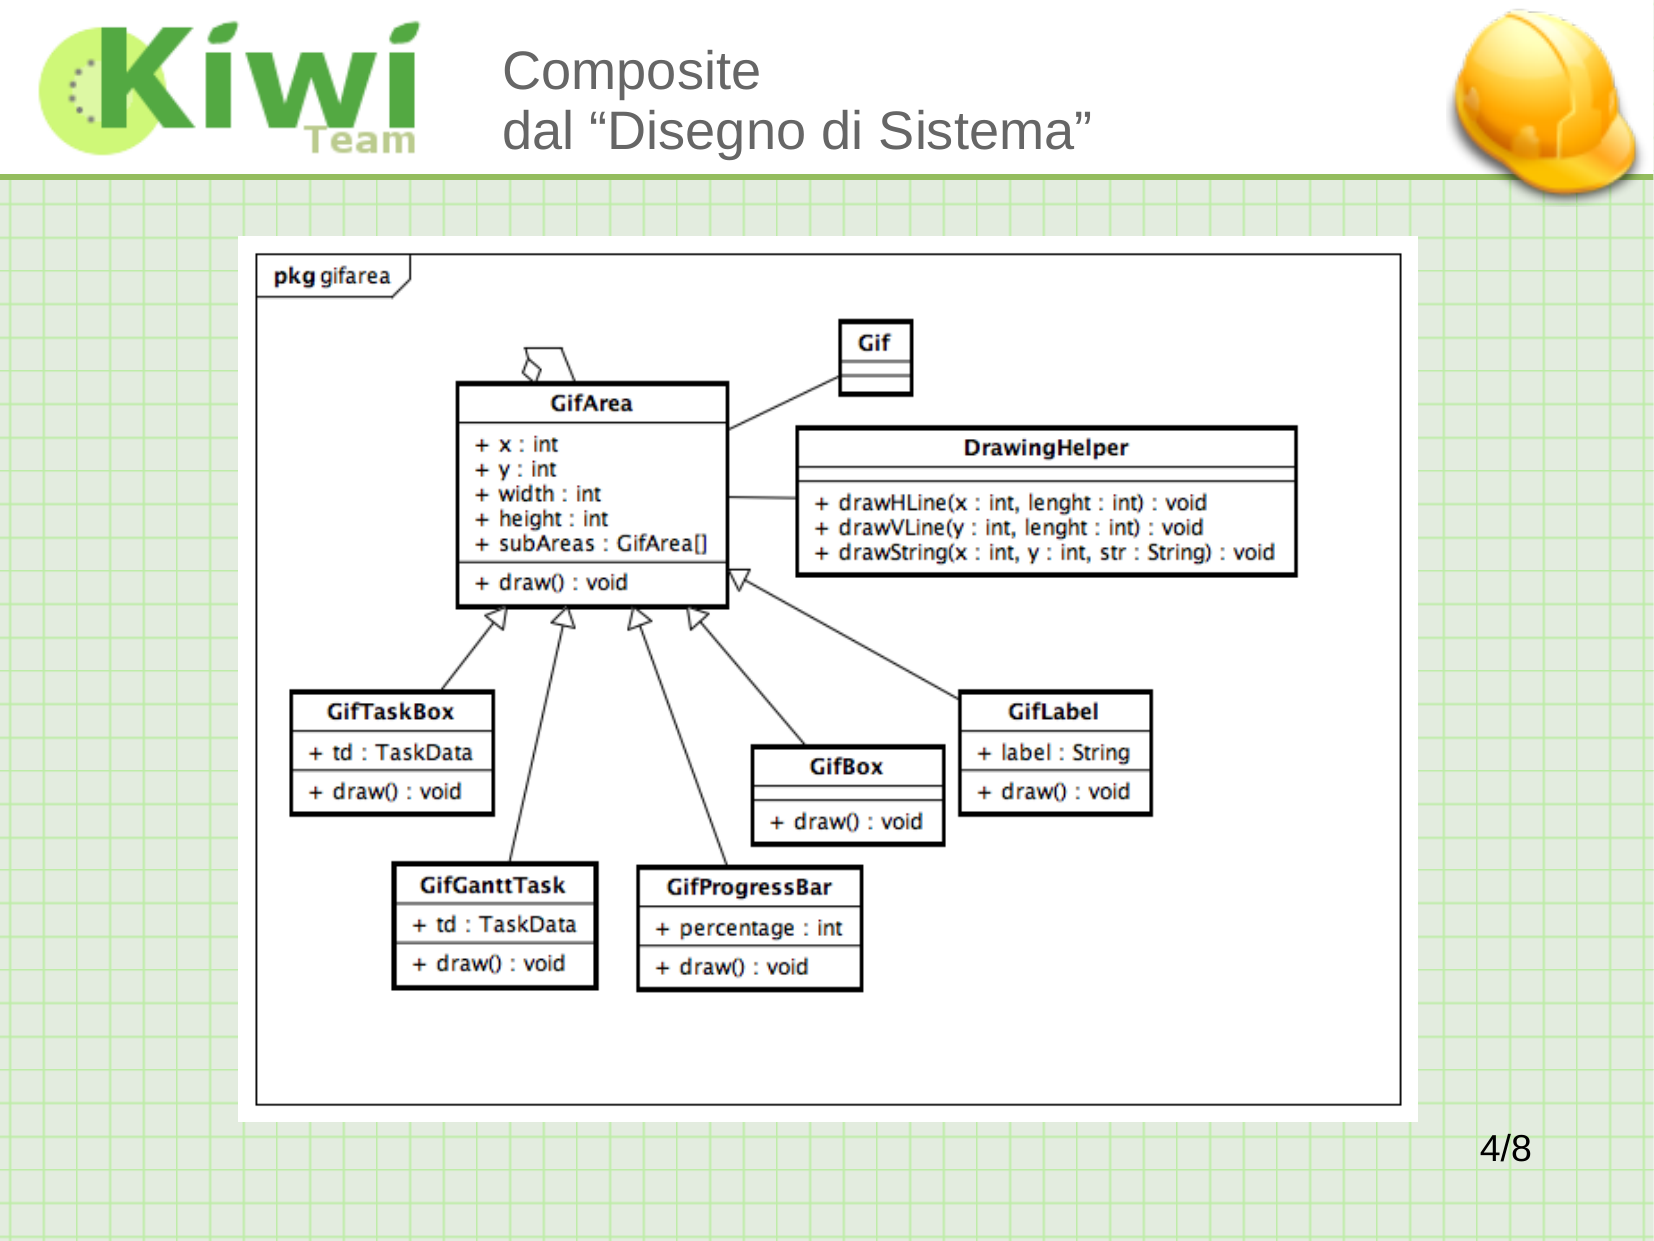

# Composite dal “Disegno di Sistema”
4/8